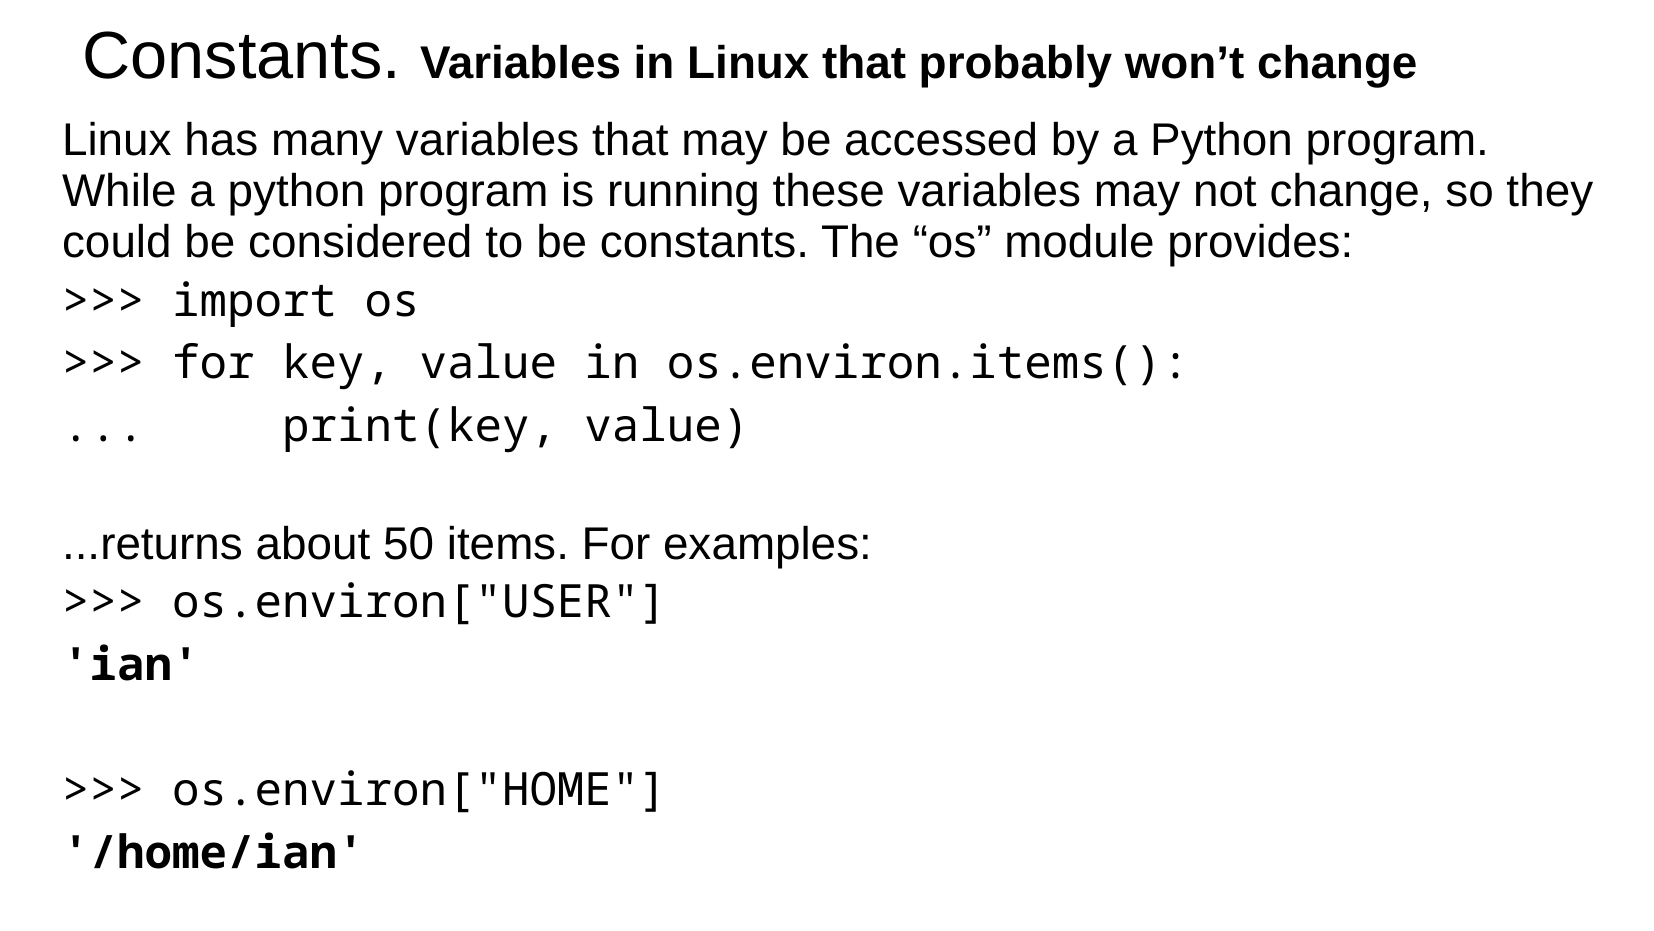

DBUS_SESSION_BUS_ADDRESS\
# Constants. Variables in Linux that probably won’t change
Linux has many variables that may be accessed by a Python program. While a python program is running these variables may not change, so they could be considered to be constants. The “os” module provides:
>>> import os
>>> for key, value in os.environ.items():
... print(key, value)
...returns about 50 items. For examples:
>>> os.environ["USER"]
'ian'
>>> os.environ["HOME"]
'/home/ian'
>>> os.environ["LANGUAGE"]
'en_NZ:en'